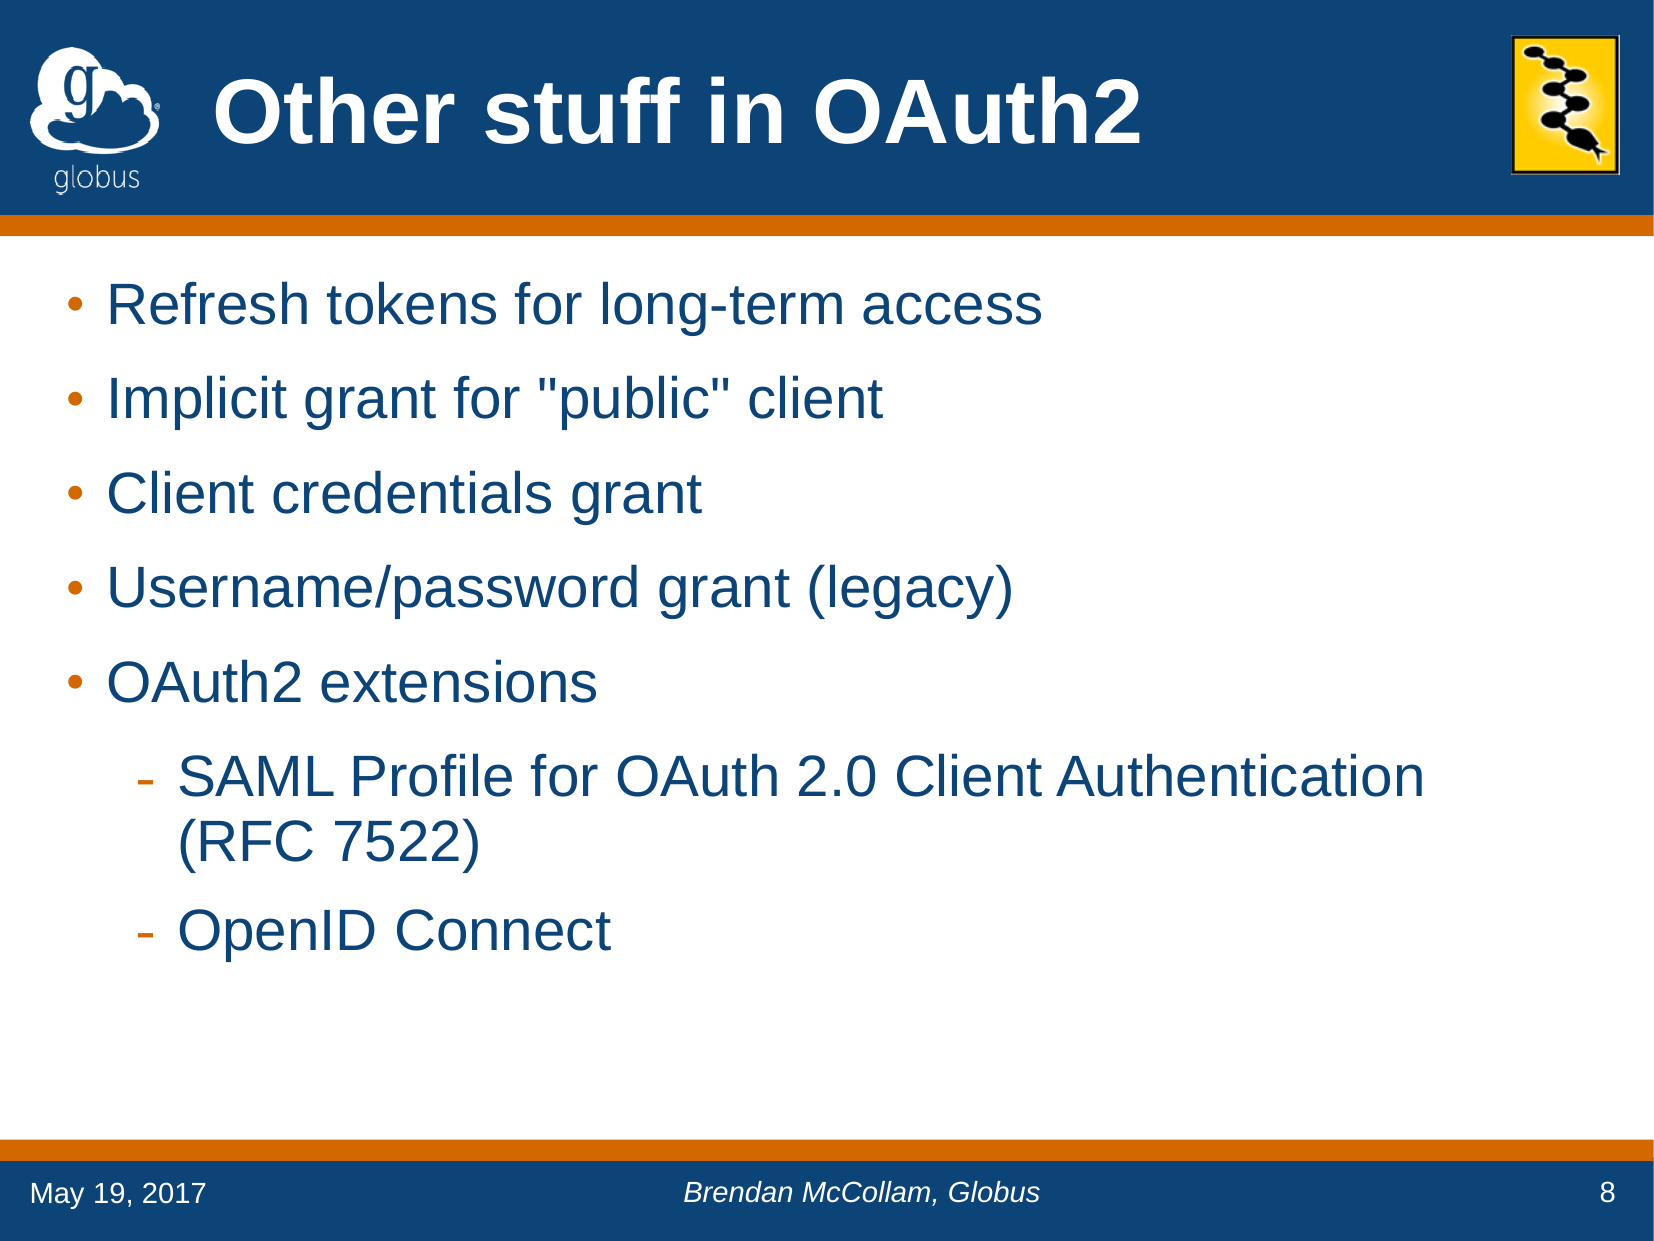

# Other stuff in OAuth2
Refresh tokens for long-term access
Implicit grant for "public" client
Client credentials grant
Username/password grant (legacy)
OAuth2 extensions
SAML Profile for OAuth 2.0 Client Authentication (RFC 7522)
OpenID Connect
May 19, 2017
Brendan McCollam, Globus
8